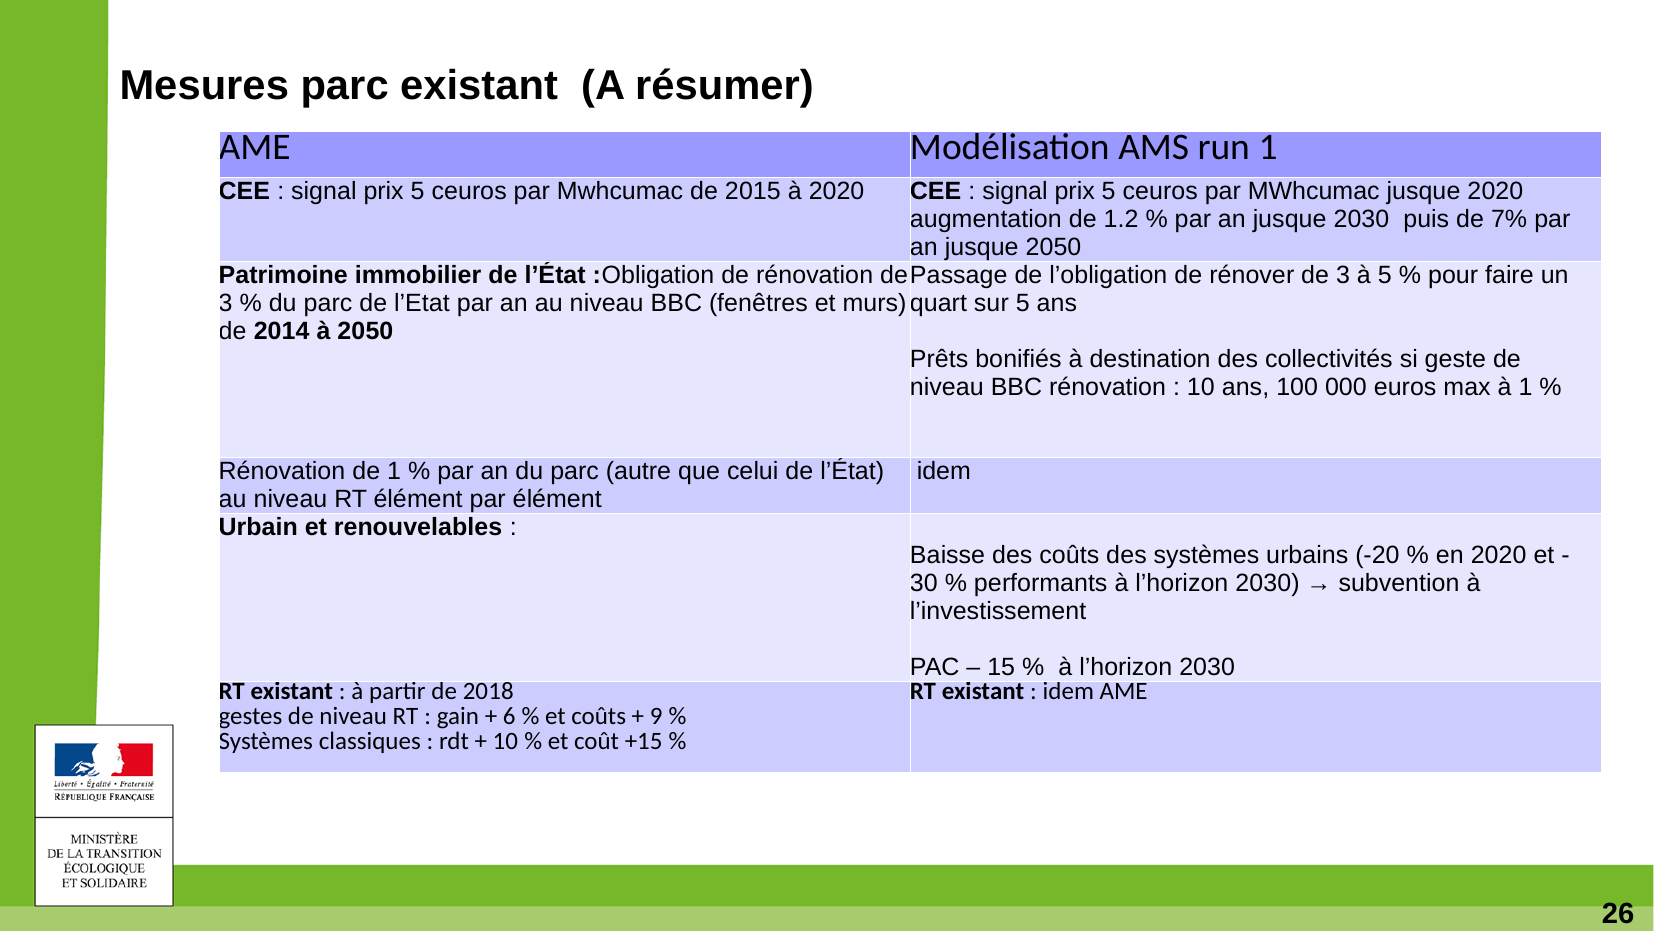

# Mesures parc existant (A résumer)
| AME | Modélisation AMS run 1 |
| --- | --- |
| CEE : signal prix 5 ceuros par Mwhcumac de 2015 à 2020 | CEE : signal prix 5 ceuros par MWhcumac jusque 2020 augmentation de 1.2 % par an jusque 2030 puis de 7% par an jusque 2050 |
| Patrimoine immobilier de l’État :Obligation de rénovation de 3 % du parc de l’Etat par an au niveau BBC (fenêtres et murs) de 2014 à 2050 | Passage de l’obligation de rénover de 3 à 5 % pour faire un quart sur 5 ans Prêts bonifiés à destination des collectivités si geste de niveau BBC rénovation : 10 ans, 100 000 euros max à 1 % |
| Rénovation de 1 % par an du parc (autre que celui de l’État) au niveau RT élément par élément | idem |
| Urbain et renouvelables : | Baisse des coûts des systèmes urbains (-20 % en 2020 et -30 % performants à l’horizon 2030) → subvention à l’investissement PAC – 15 % à l’horizon 2030 |
| RT existant : à partir de 2018 gestes de niveau RT : gain + 6 % et coûts + 9 % Systèmes classiques : rdt + 10 % et coût +15 % | RT existant : idem AME |